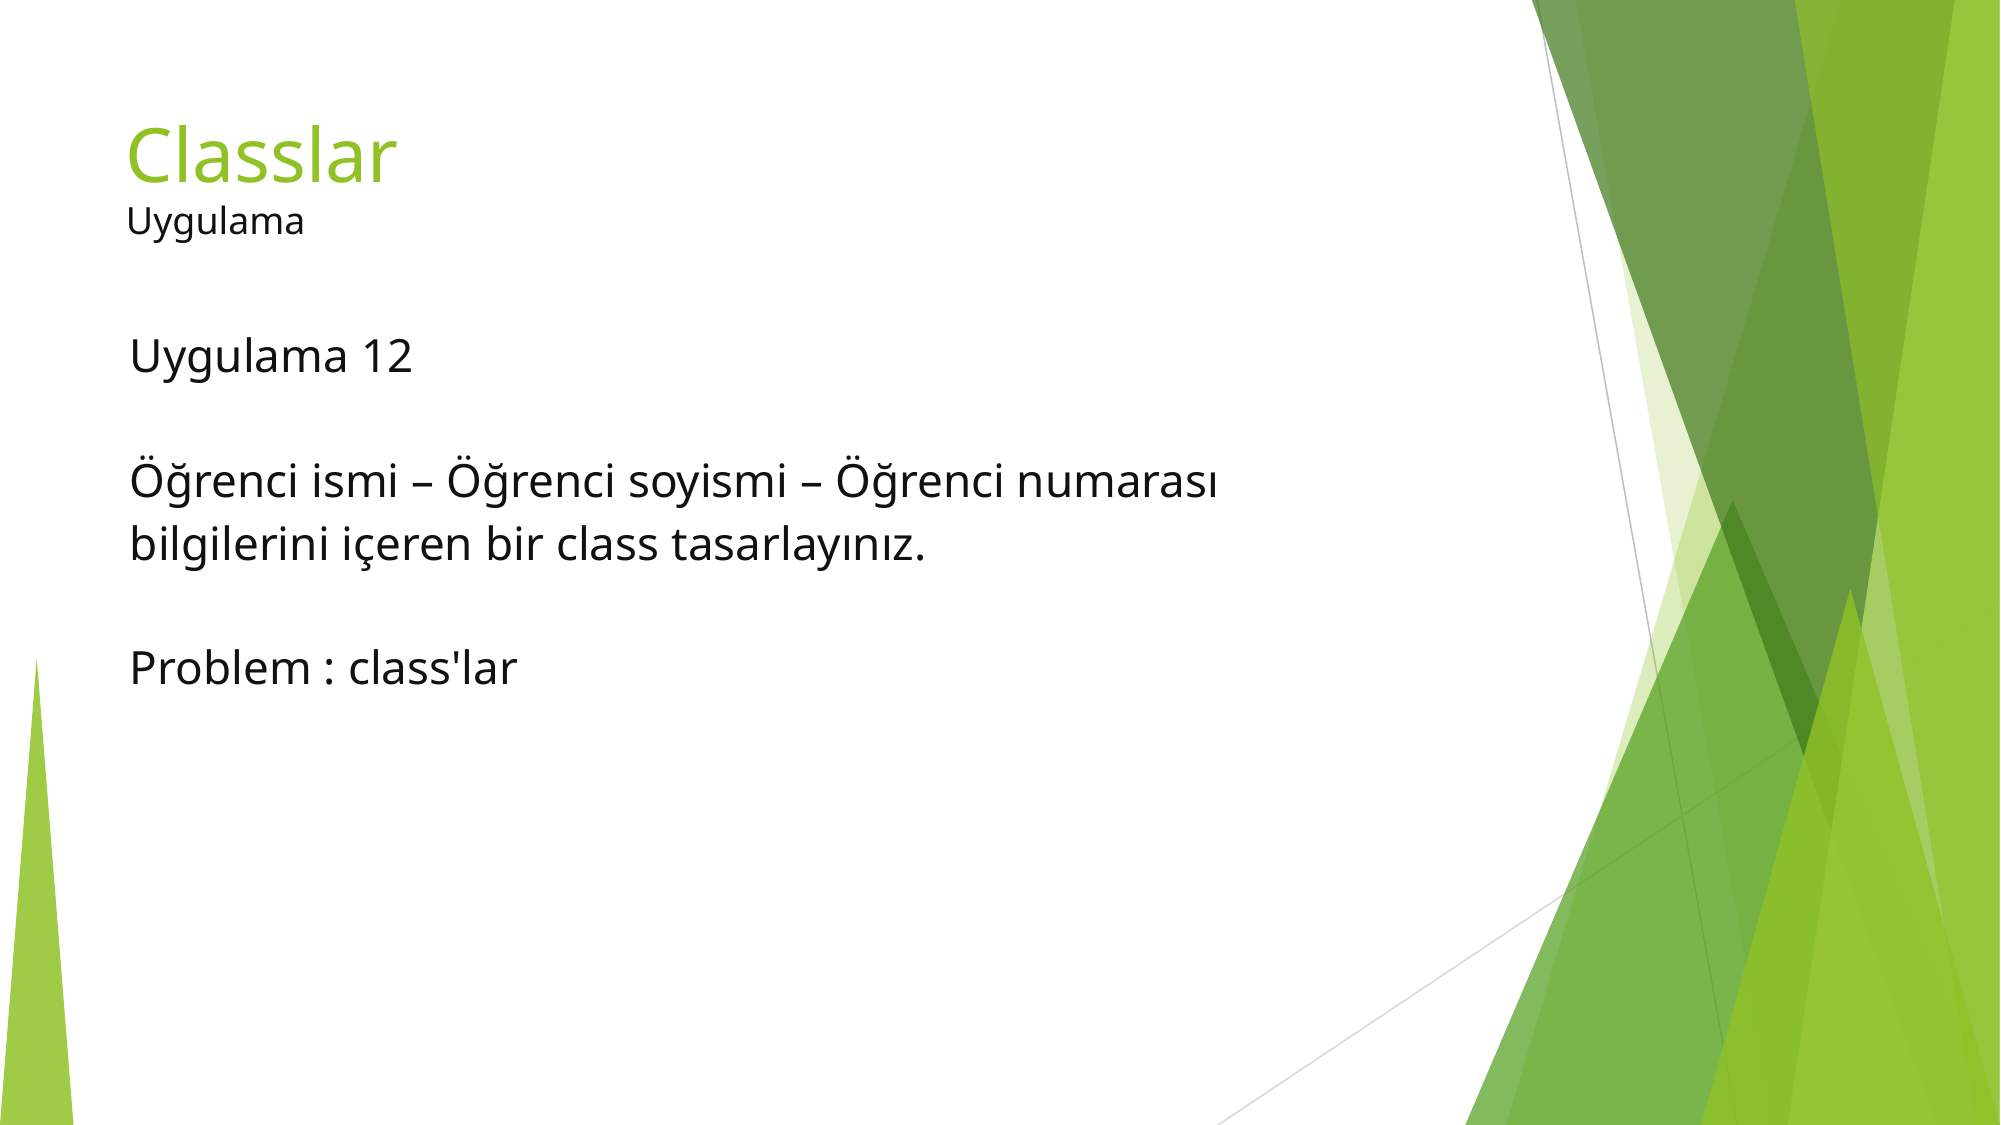

# Classlar Uygulama
Uygulama 12
Öğrenci ismi – Öğrenci soyismi – Öğrenci numarası bilgilerini içeren bir class tasarlayınız.
Problem : class'lar